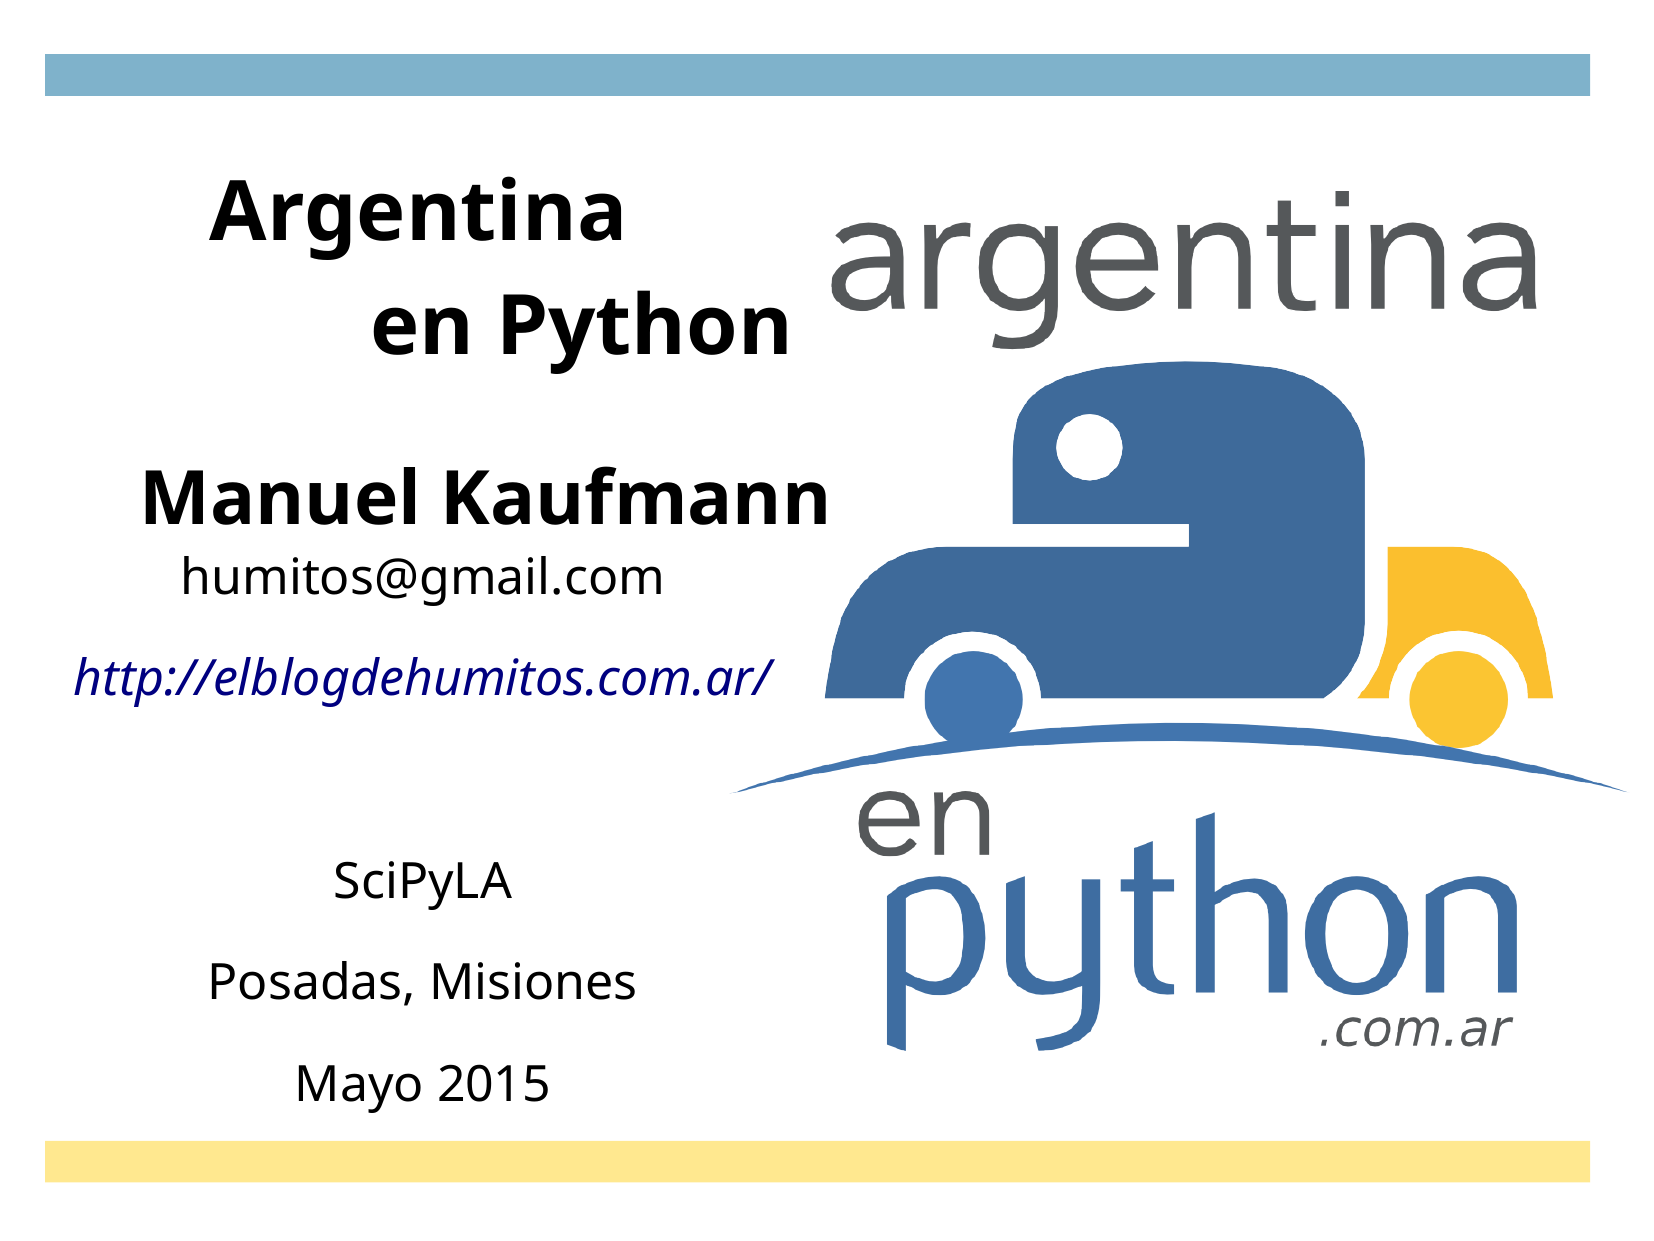

Argentina
 en Python
Manuel Kaufmann
humitos@gmail.com
http://elblogdehumitos.com.ar/
SciPyLA
Posadas, Misiones
Mayo 2015